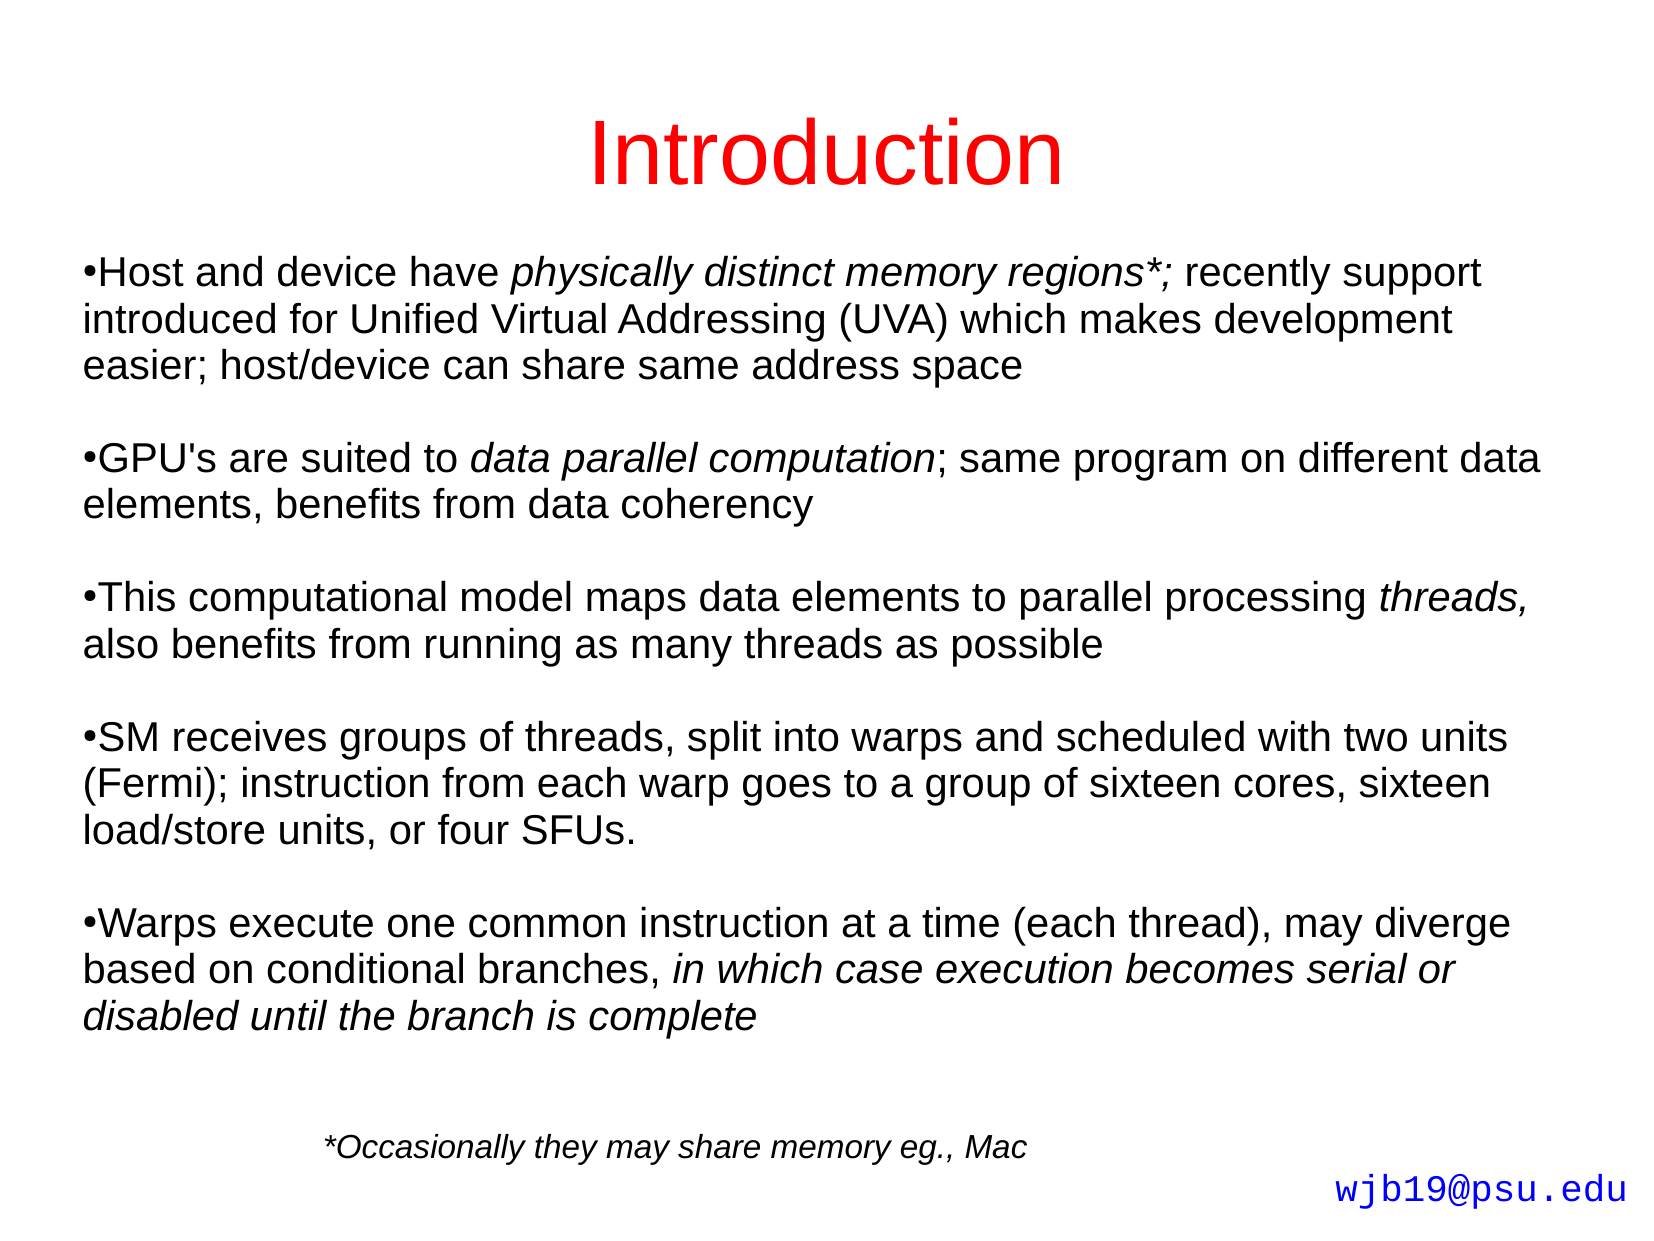

# Introduction
Host and device have physically distinct memory regions*; recently support introduced for Unified Virtual Addressing (UVA) which makes development easier; host/device can share same address space
GPU's are suited to data parallel computation; same program on different data elements, benefits from data coherency
This computational model maps data elements to parallel processing threads, also benefits from running as many threads as possible
SM receives groups of threads, split into warps and scheduled with two units (Fermi); instruction from each warp goes to a group of sixteen cores, sixteen load/store units, or four SFUs.
Warps execute one common instruction at a time (each thread), may diverge based on conditional branches, in which case execution becomes serial or disabled until the branch is complete
*Occasionally they may share memory eg., Mac
wjb19@psu.edu